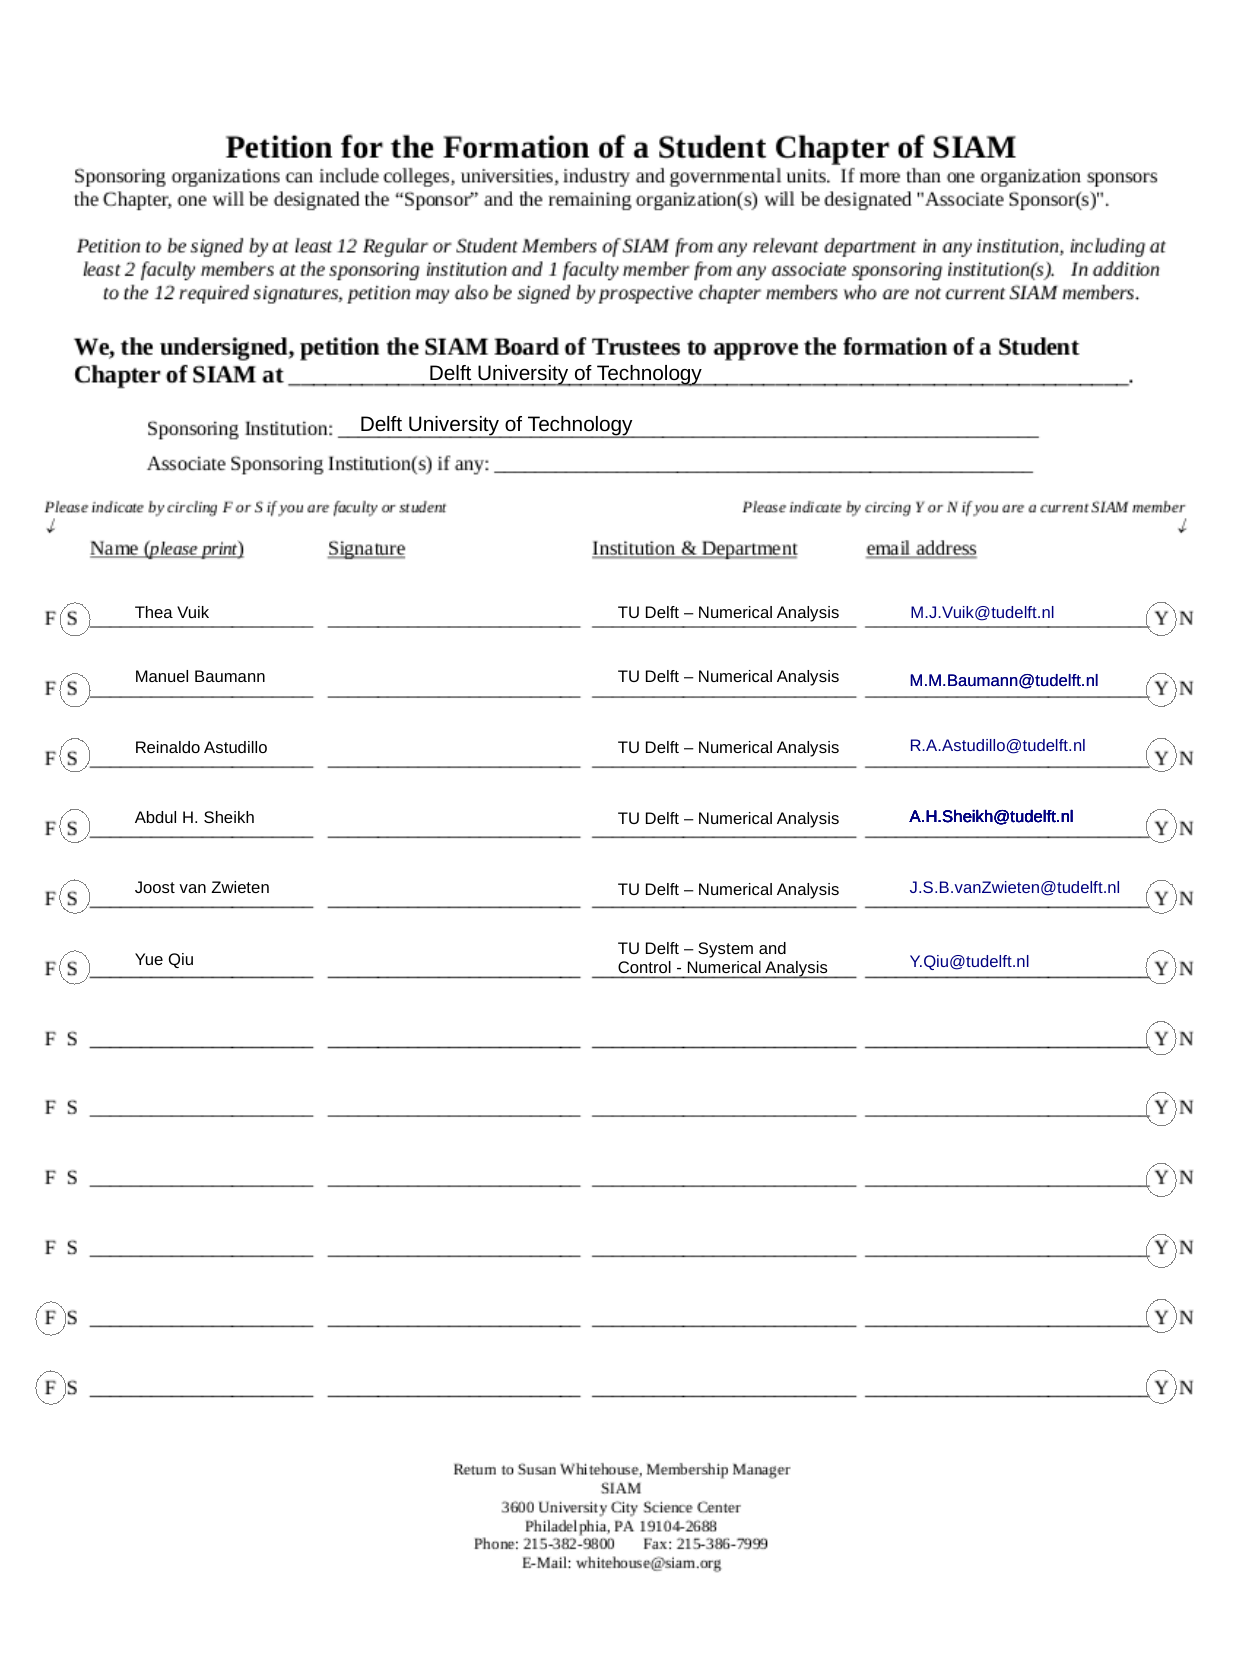

Delft University of Technology
Delft University of Technology
Thea Vuik
TU Delft – Numerical Analysis
M.J.Vuik@tudelft.nl
Manuel Baumann
TU Delft – Numerical Analysis
M.M.Baumann@tudelft.nl
M.M.Baumann@tudelft.nl
R.A.Astudillo@tudelft.nl
TU Delft – Numerical Analysis
Reinaldo Astudillo
A.H.Sheikh@tudelft.nl
A.H.Sheikh@tudelft.nl
A.H.Sheikh@tudelft.nl
A.H.Sheikh@tudelft.nl
A.H.Sheikh@tudelft.nl
Abdul H. Sheikh
TU Delft – Numerical Analysis
J.S.B.vanZwieten@tudelft.nl
Joost van Zwieten
TU Delft – Numerical Analysis
TU Delft – System and Control - Numerical Analysis
Yue Qiu
Y.Qiu@tudelft.nl